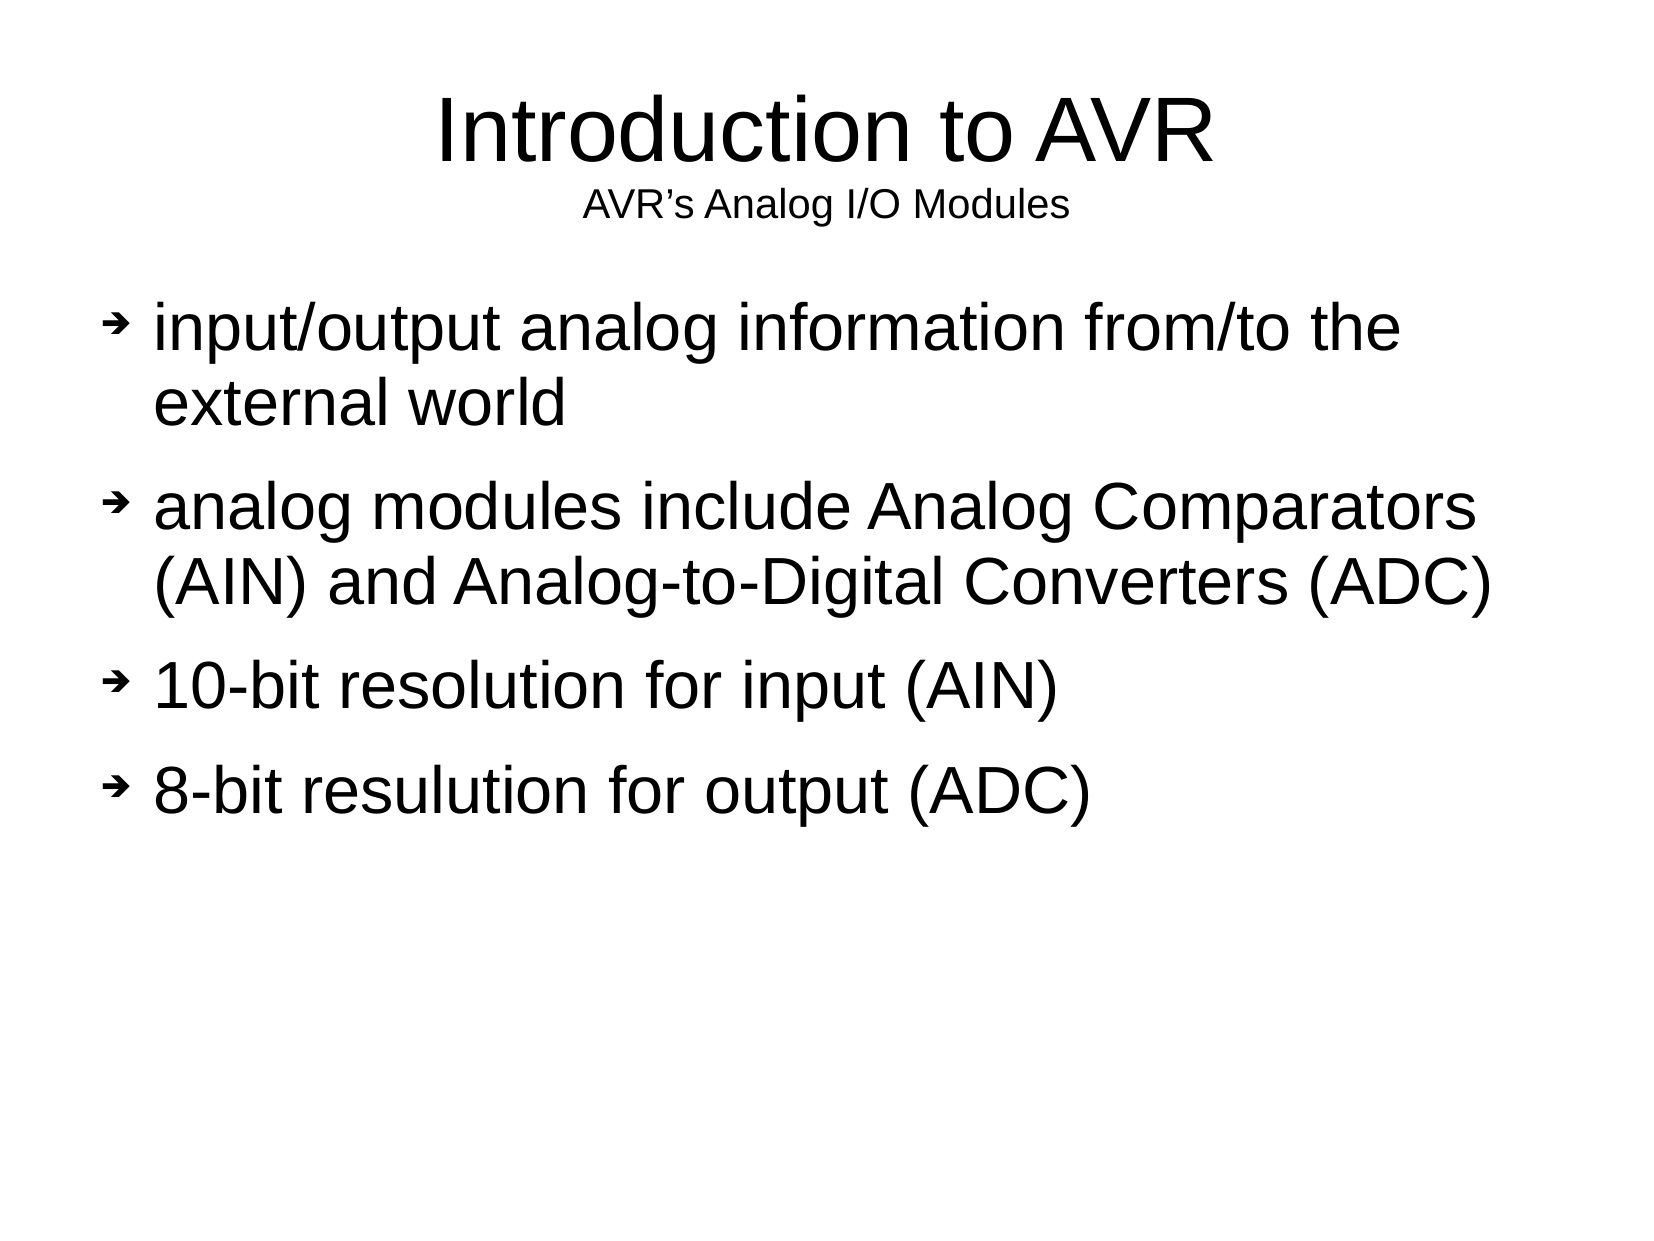

# Introduction to AVR AVR’s Analog I/O Modules
input/output analog information from/to the external world
analog modules include Analog Comparators (AIN) and Analog-to-Digital Converters (ADC)
10-bit resolution for input (AIN)
8-bit resulution for output (ADC)